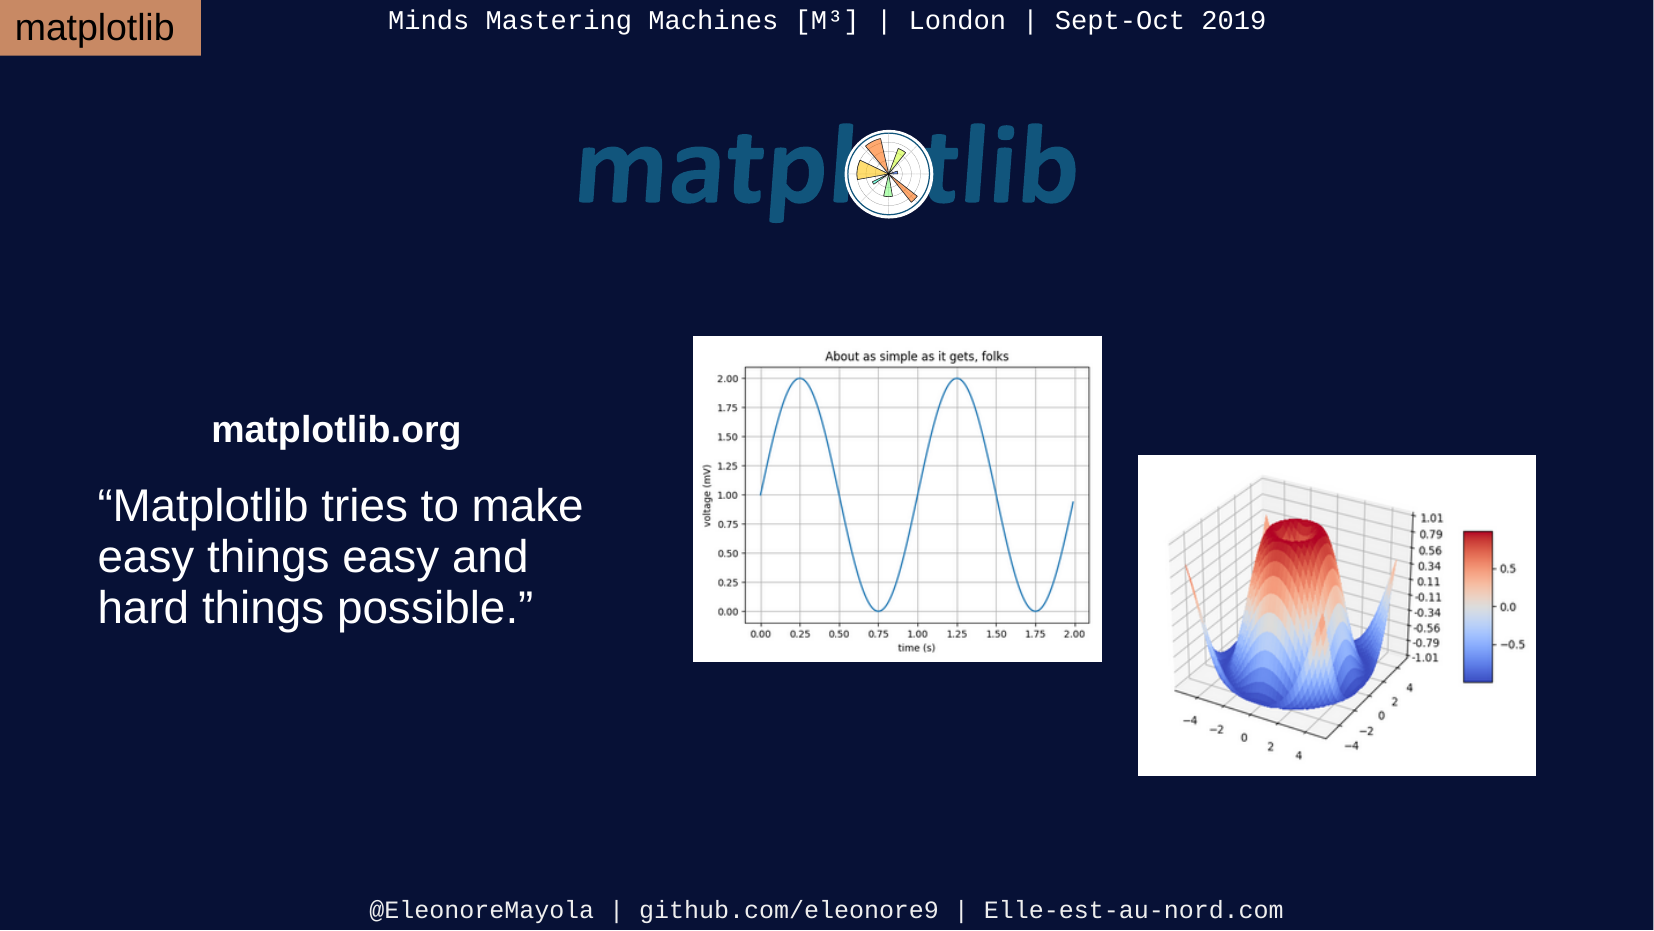

Minds Mastering Machines [M³] | London | Sept-Oct 2019
matplotlib
matplotlib.org
“Matplotlib tries to make easy things easy and hard things possible.”
@EleonoreMayola | github.com/eleonore9 | Elle-est-au-nord.com